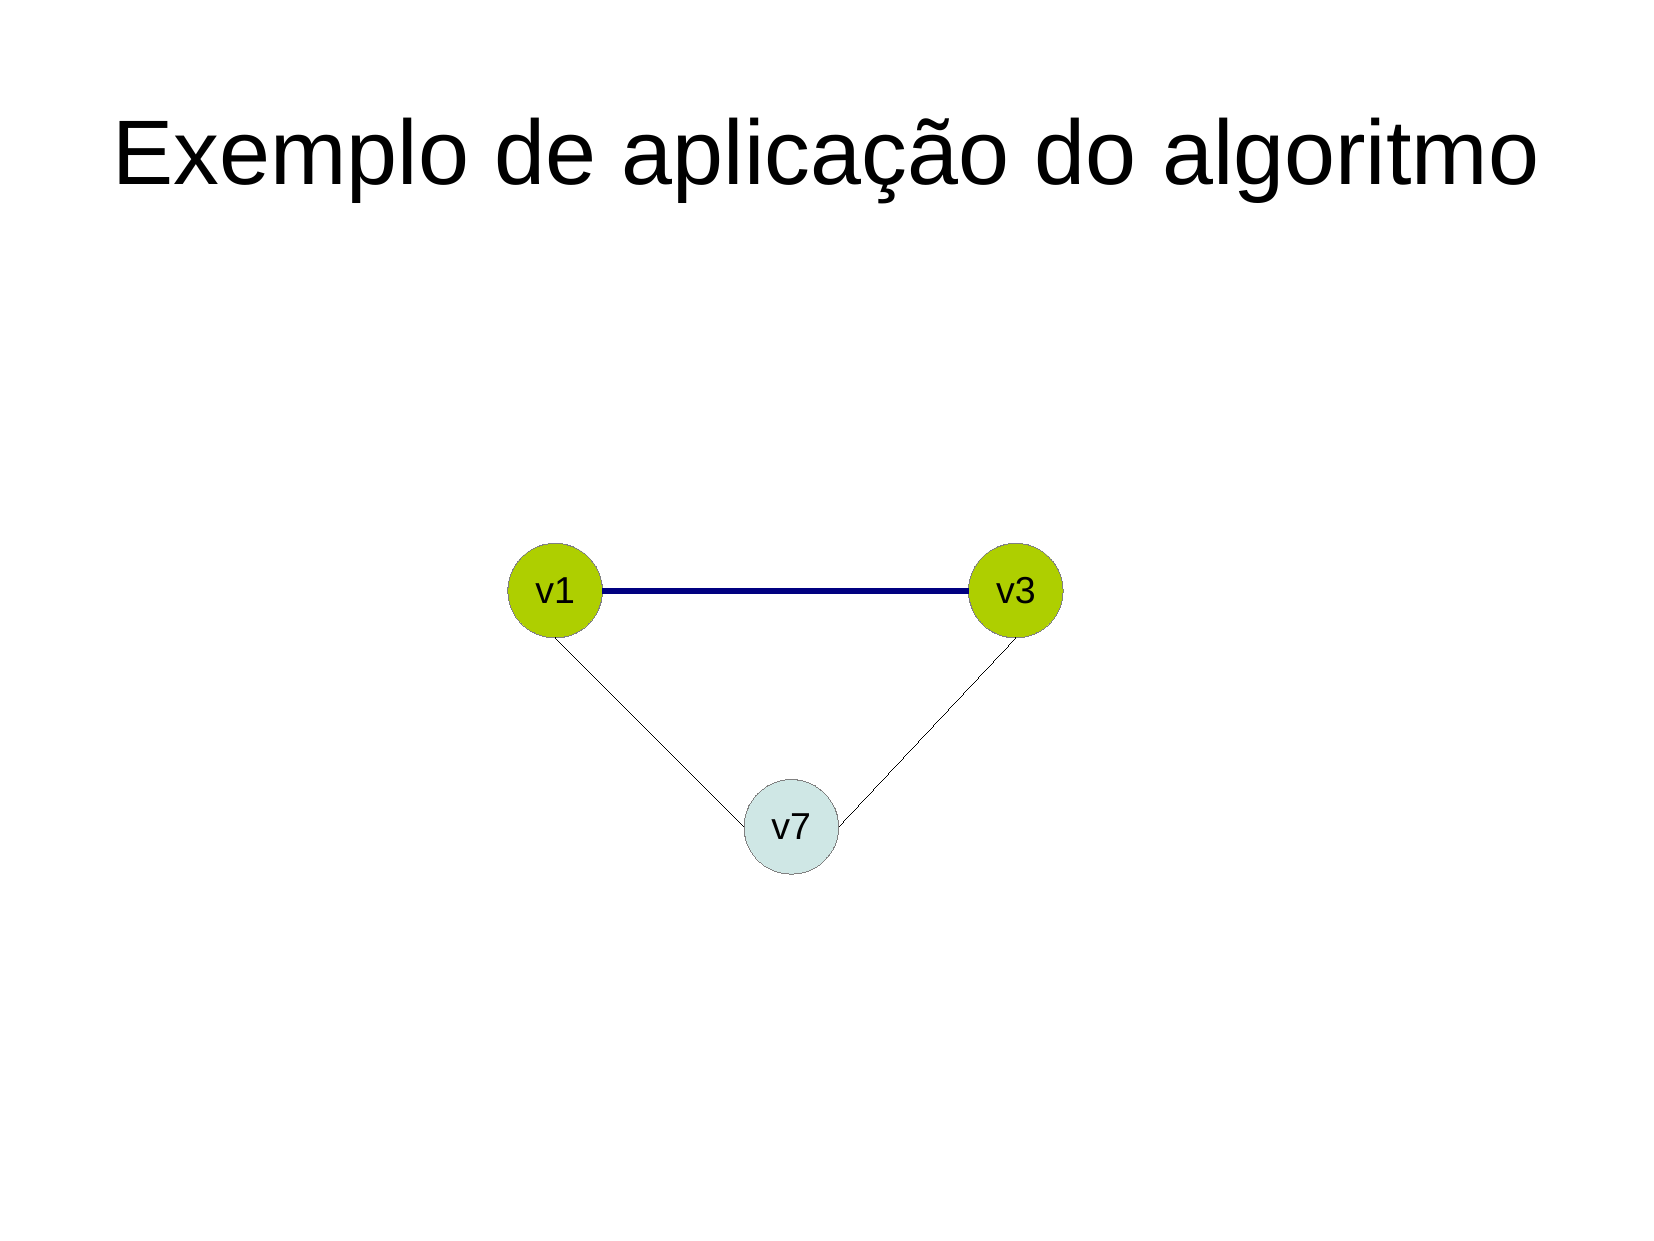

# Exemplo de aplicação do algoritmo
v1
v3
v7